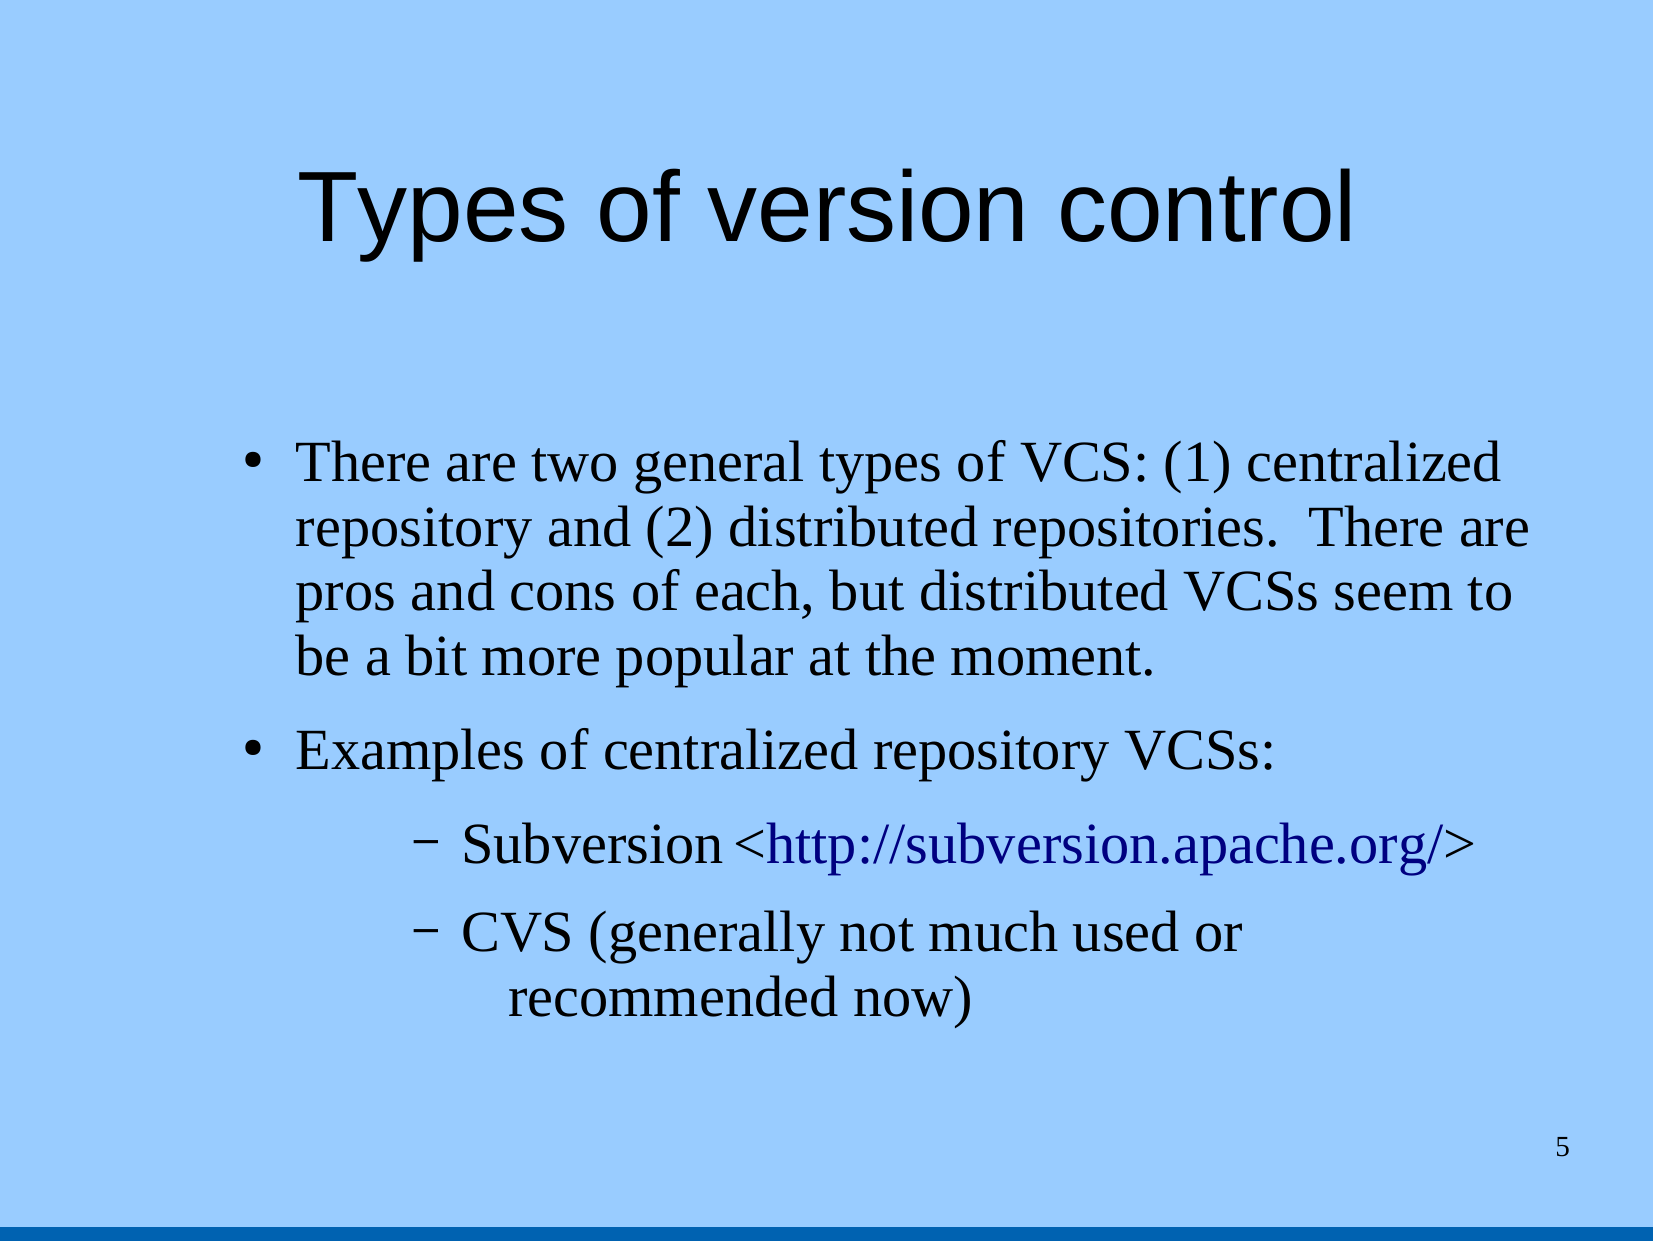

# Types of version control
There are two general types of VCS: (1) centralized repository and (2) distributed repositories. There are pros and cons of each, but distributed VCSs seem to be a bit more popular at the moment.
Examples of centralized repository VCSs:
Subversion	<http://subversion.apache.org/>
CVS (generally not much used or recommended now)
5